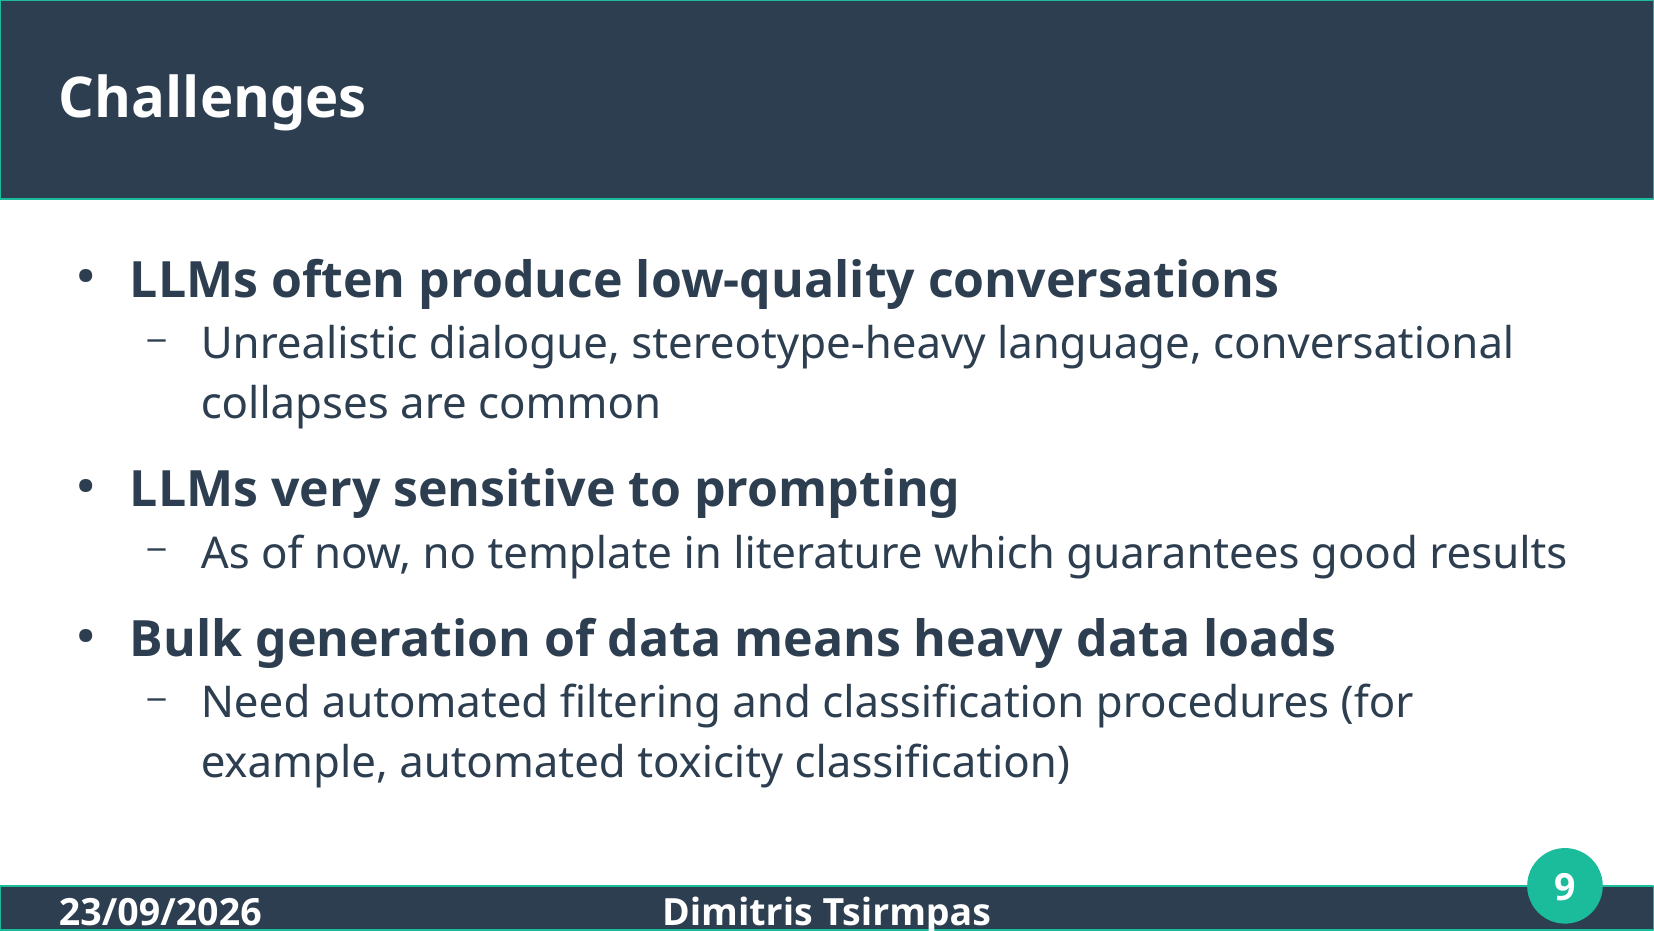

# Challenges
LLMs often produce low-quality conversations
Unrealistic dialogue, stereotype-heavy language, conversational collapses are common
LLMs very sensitive to prompting
As of now, no template in literature which guarantees good results
Bulk generation of data means heavy data loads
Need automated filtering and classification procedures (for example, automated toxicity classification)
9
Dimitris Tsirmpas